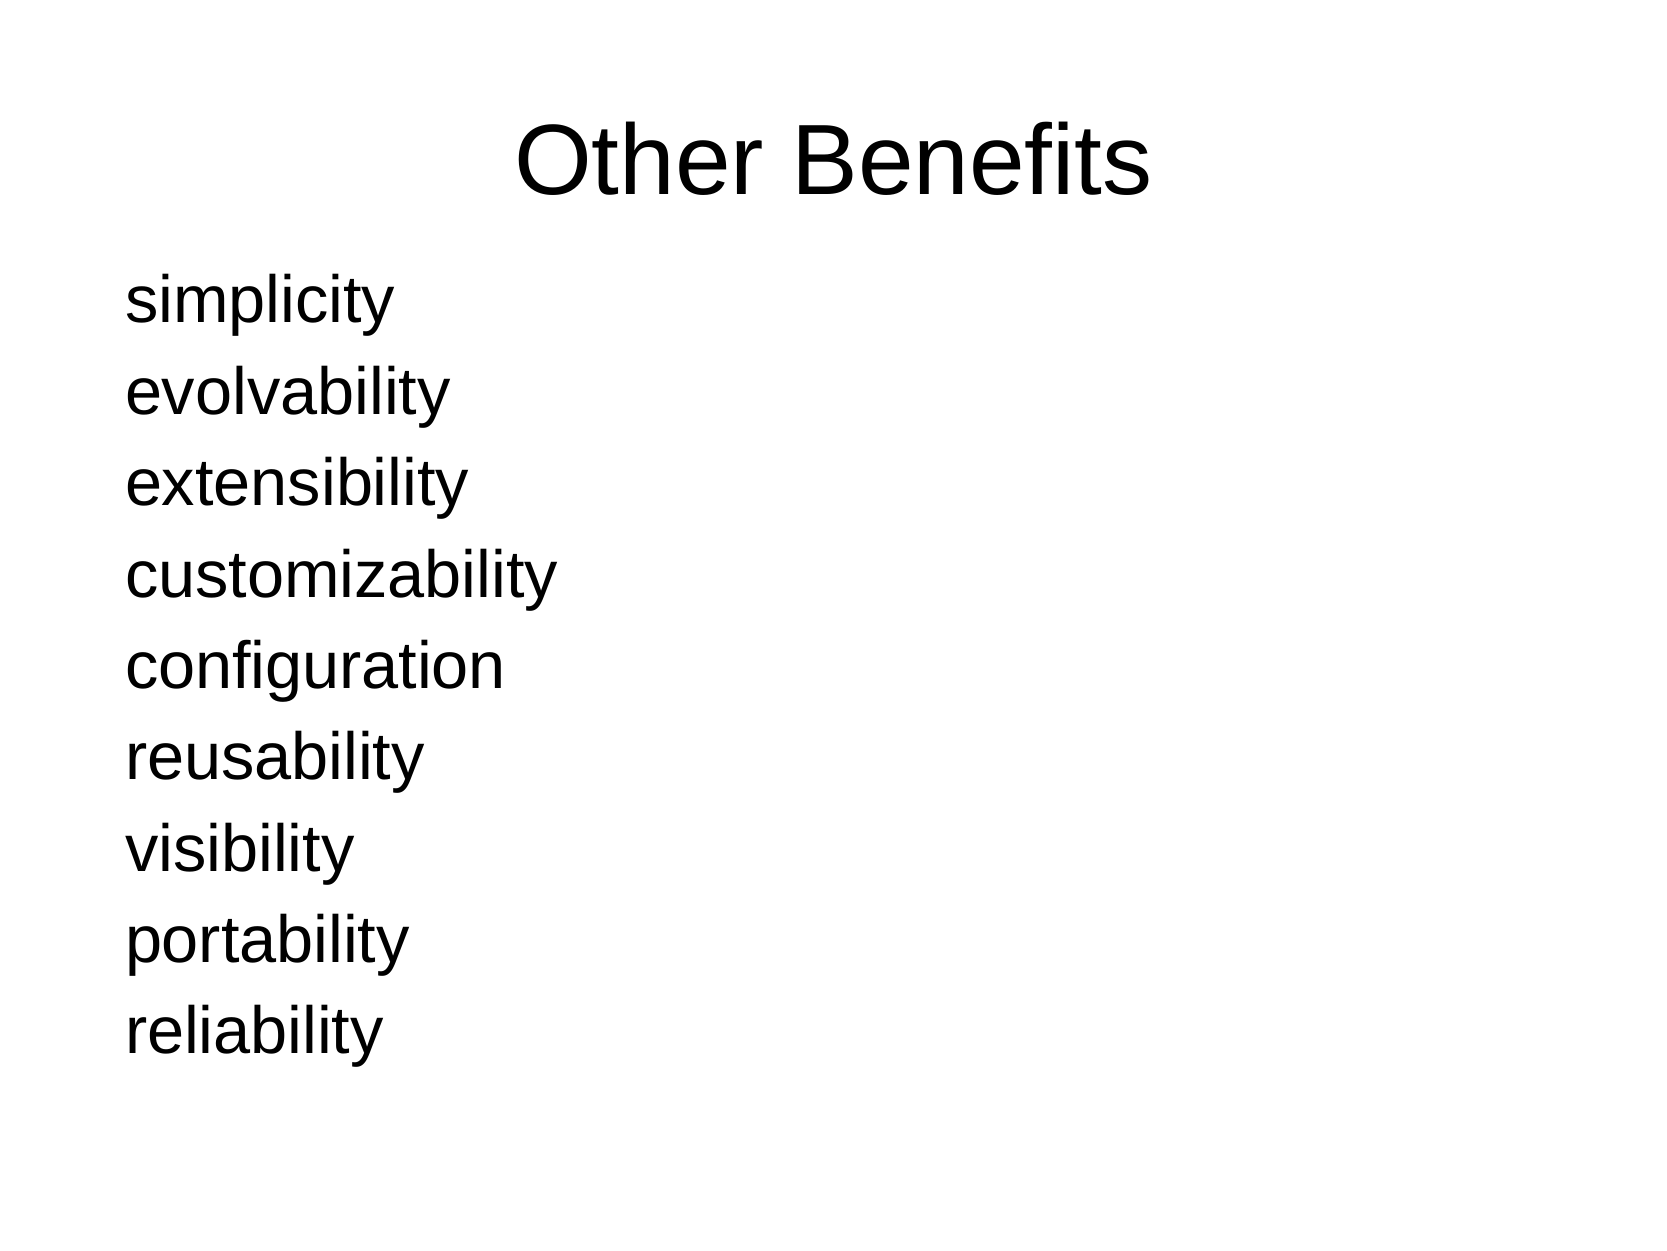

# Other Benefits
simplicity
evolvability
extensibility
customizability
configuration
reusability
visibility
portability
reliability